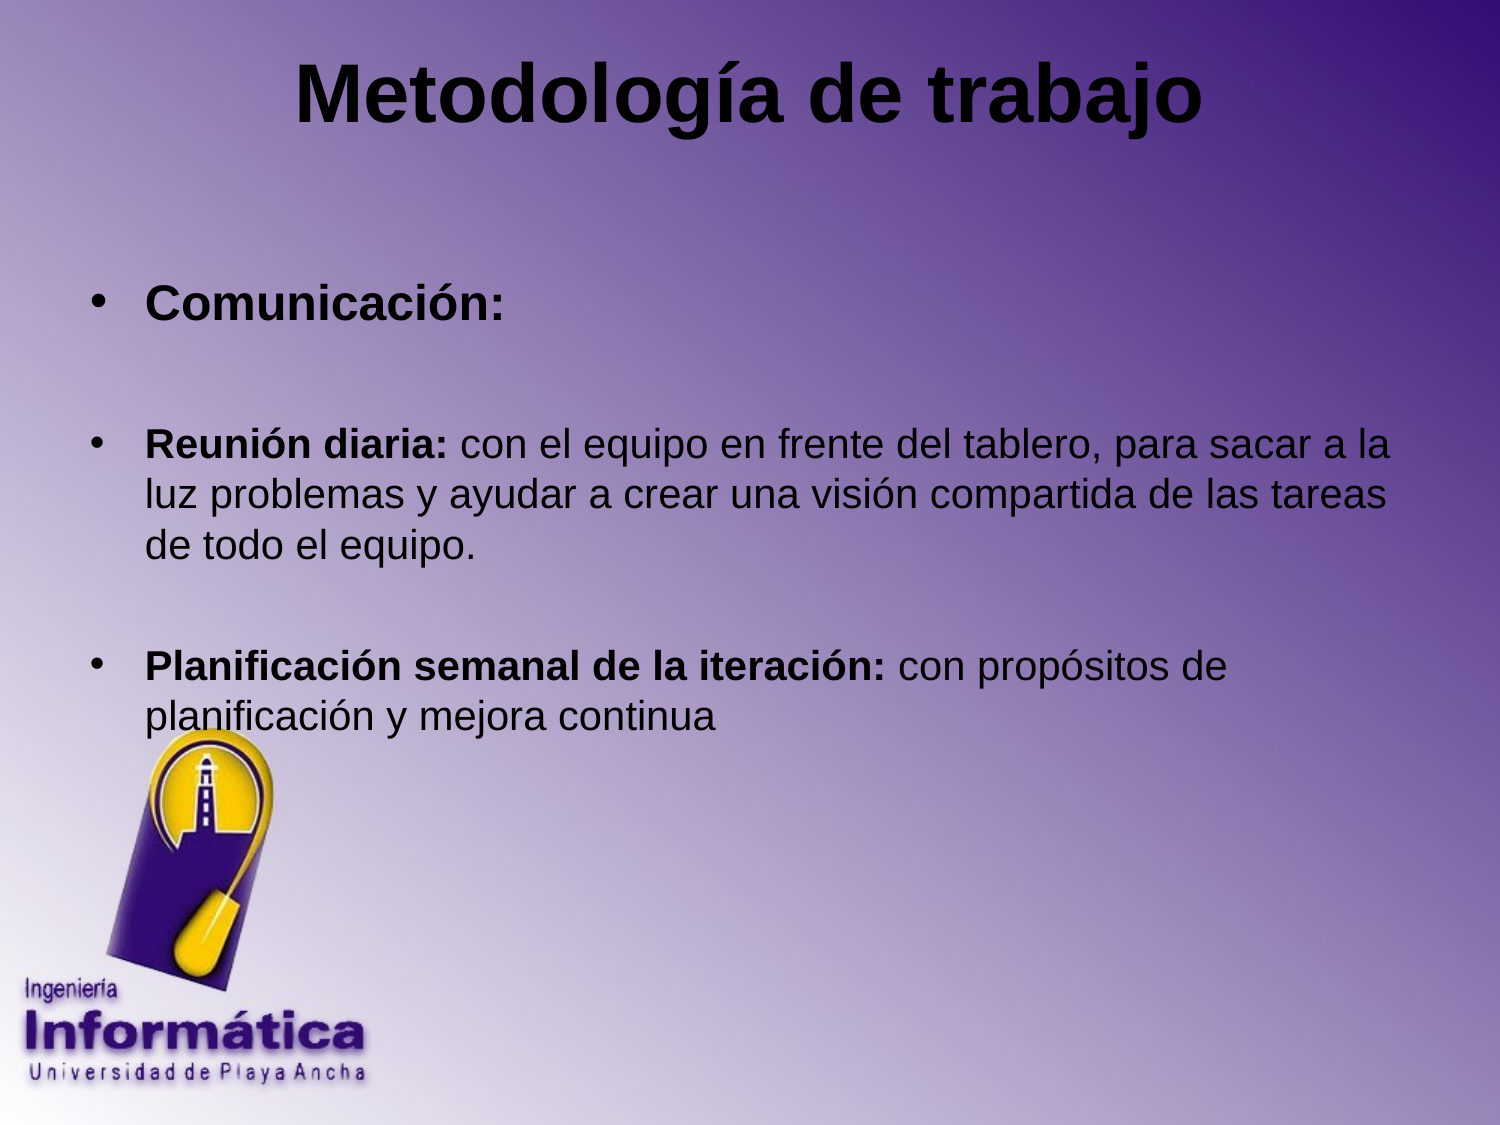

# Metodología de trabajo
Comunicación:
Reunión diaria: con el equipo en frente del tablero, para sacar a la luz problemas y ayudar a crear una visión compartida de las tareas de todo el equipo.
Planificación semanal de la iteración: con propósitos de planificación y mejora continua